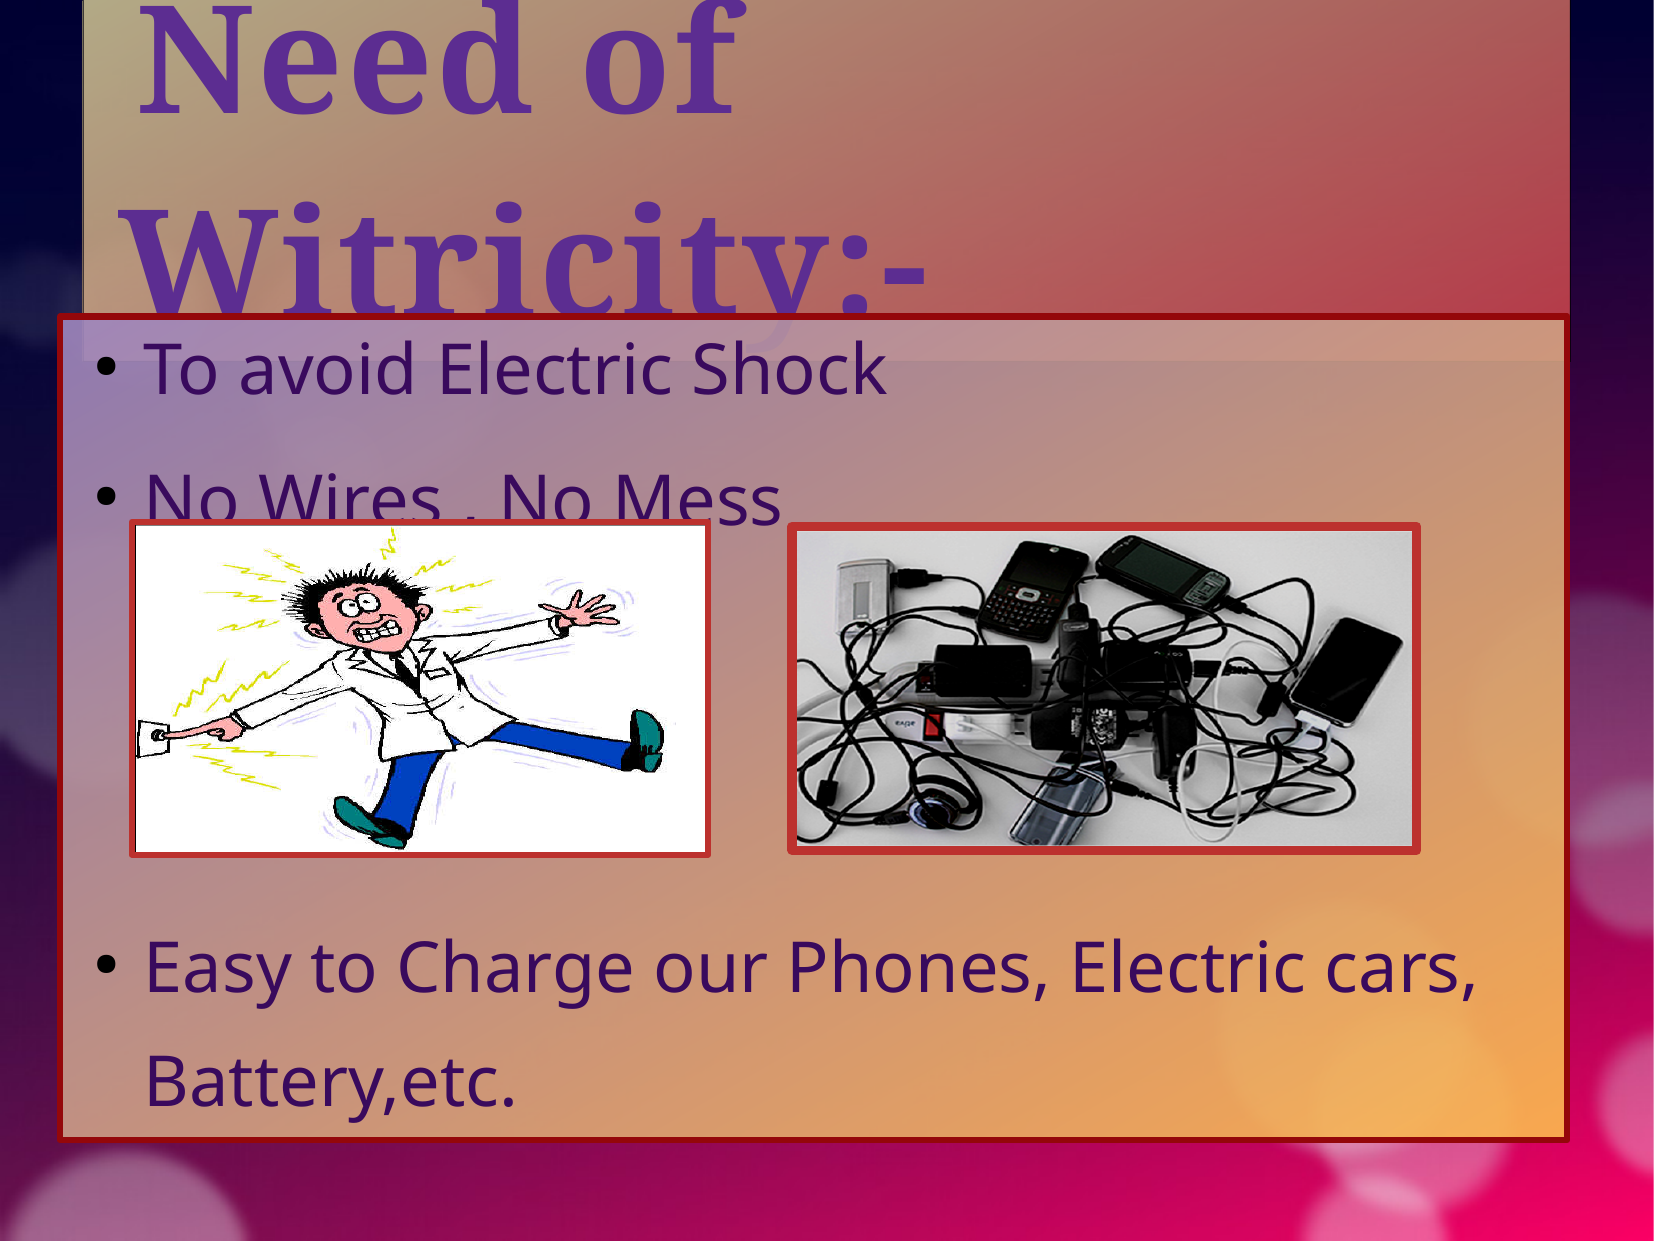

# Need of Witricity:-
To avoid Electric Shock
No Wires , No Mess
Easy to Charge our Phones, Electric cars, Battery,etc.